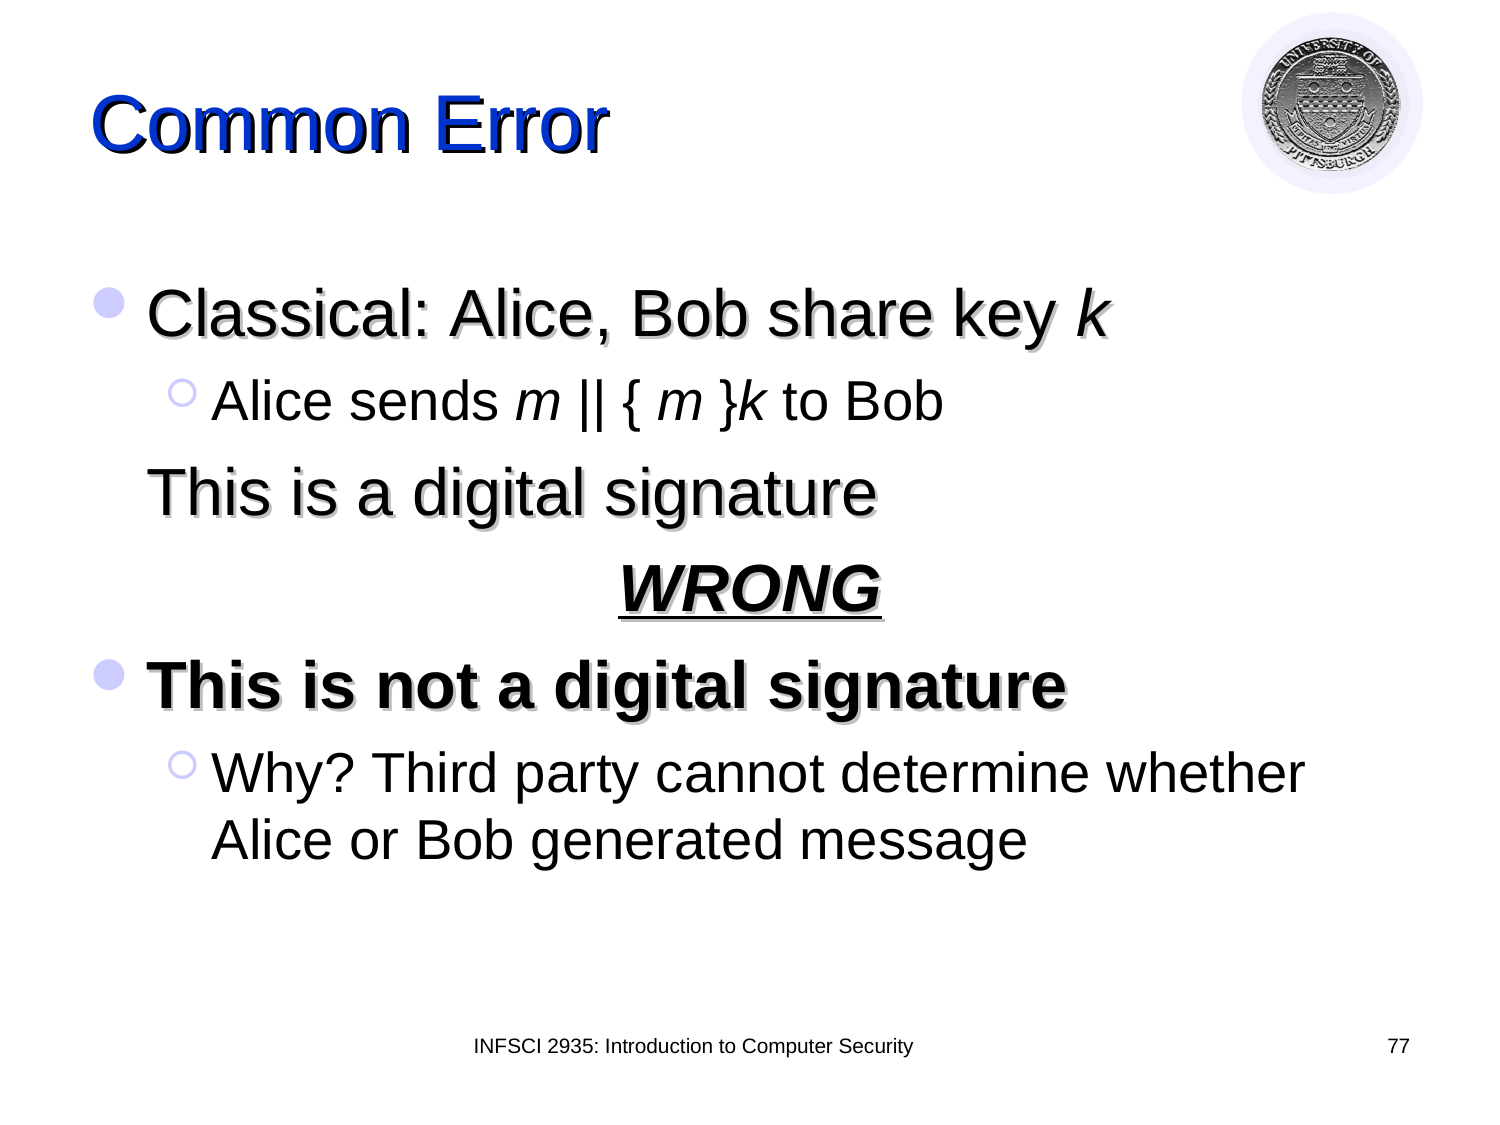

# Common Error
Classical: Alice, Bob share key k
Alice sends m || { m }k to Bob
	This is a digital signature
WRONG
This is not a digital signature
Why? Third party cannot determine whether Alice or Bob generated message
77